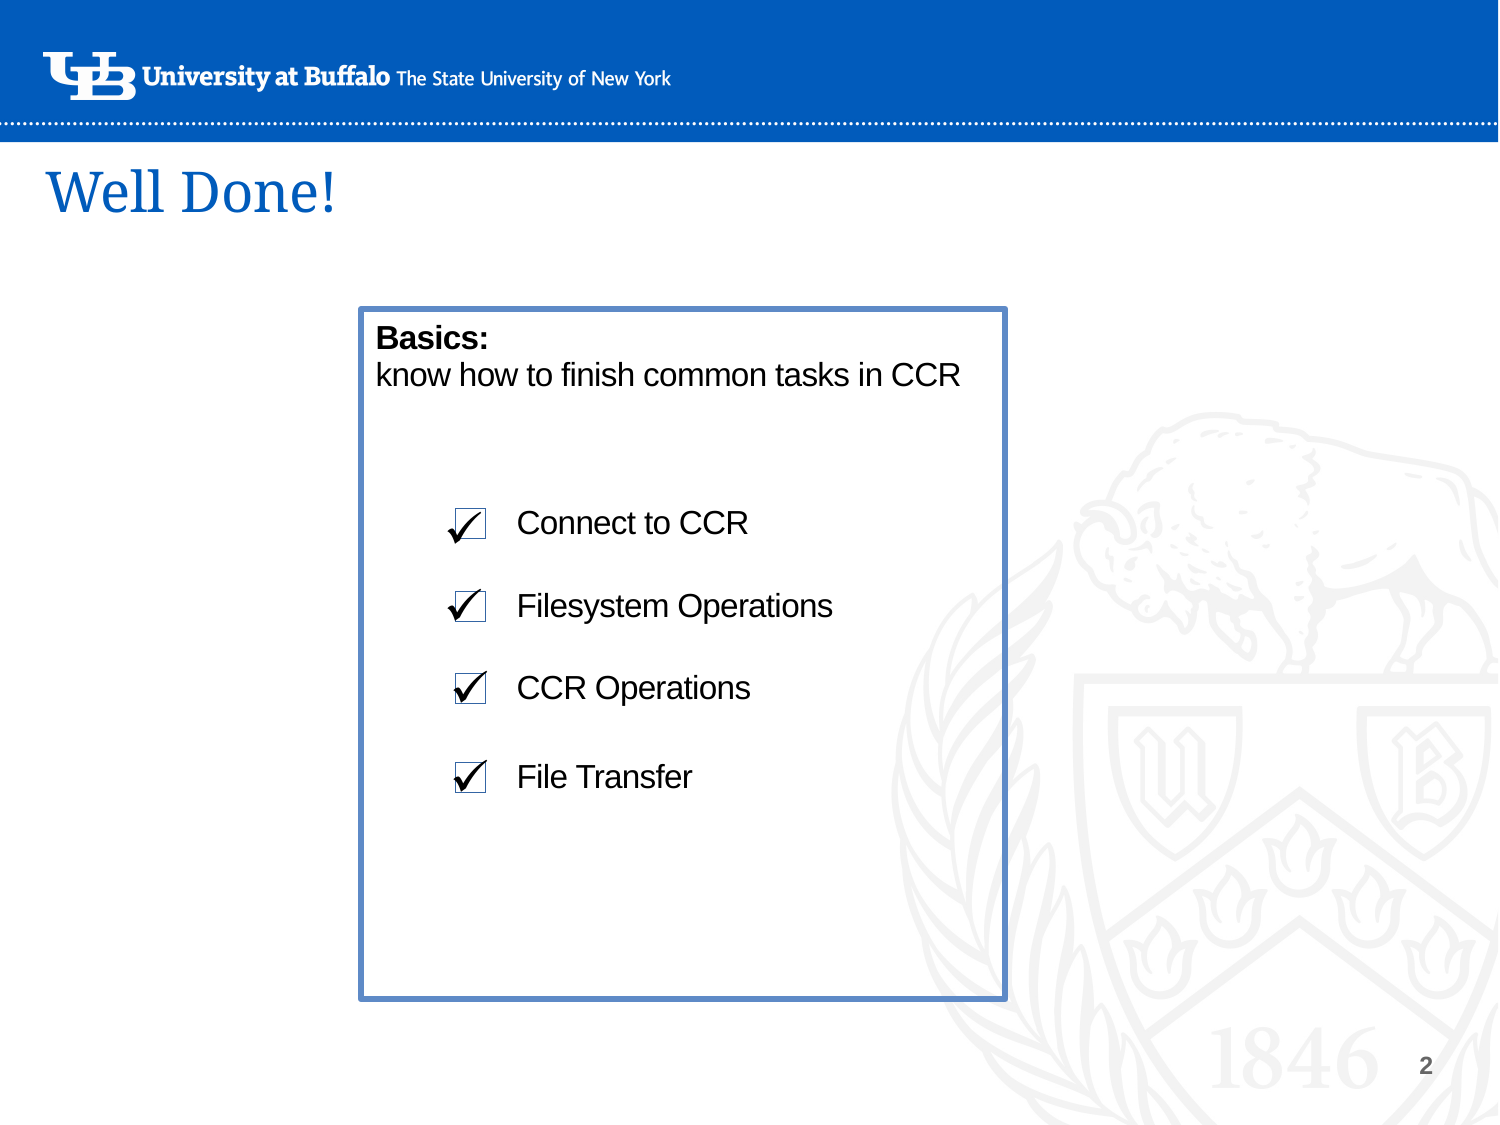

# Well Done!
Basics:
know how to finish common tasks in CCR
Connect to CCR
✓
Filesystem Operations
✓
CCR Operations
✓
File Transfer
✓